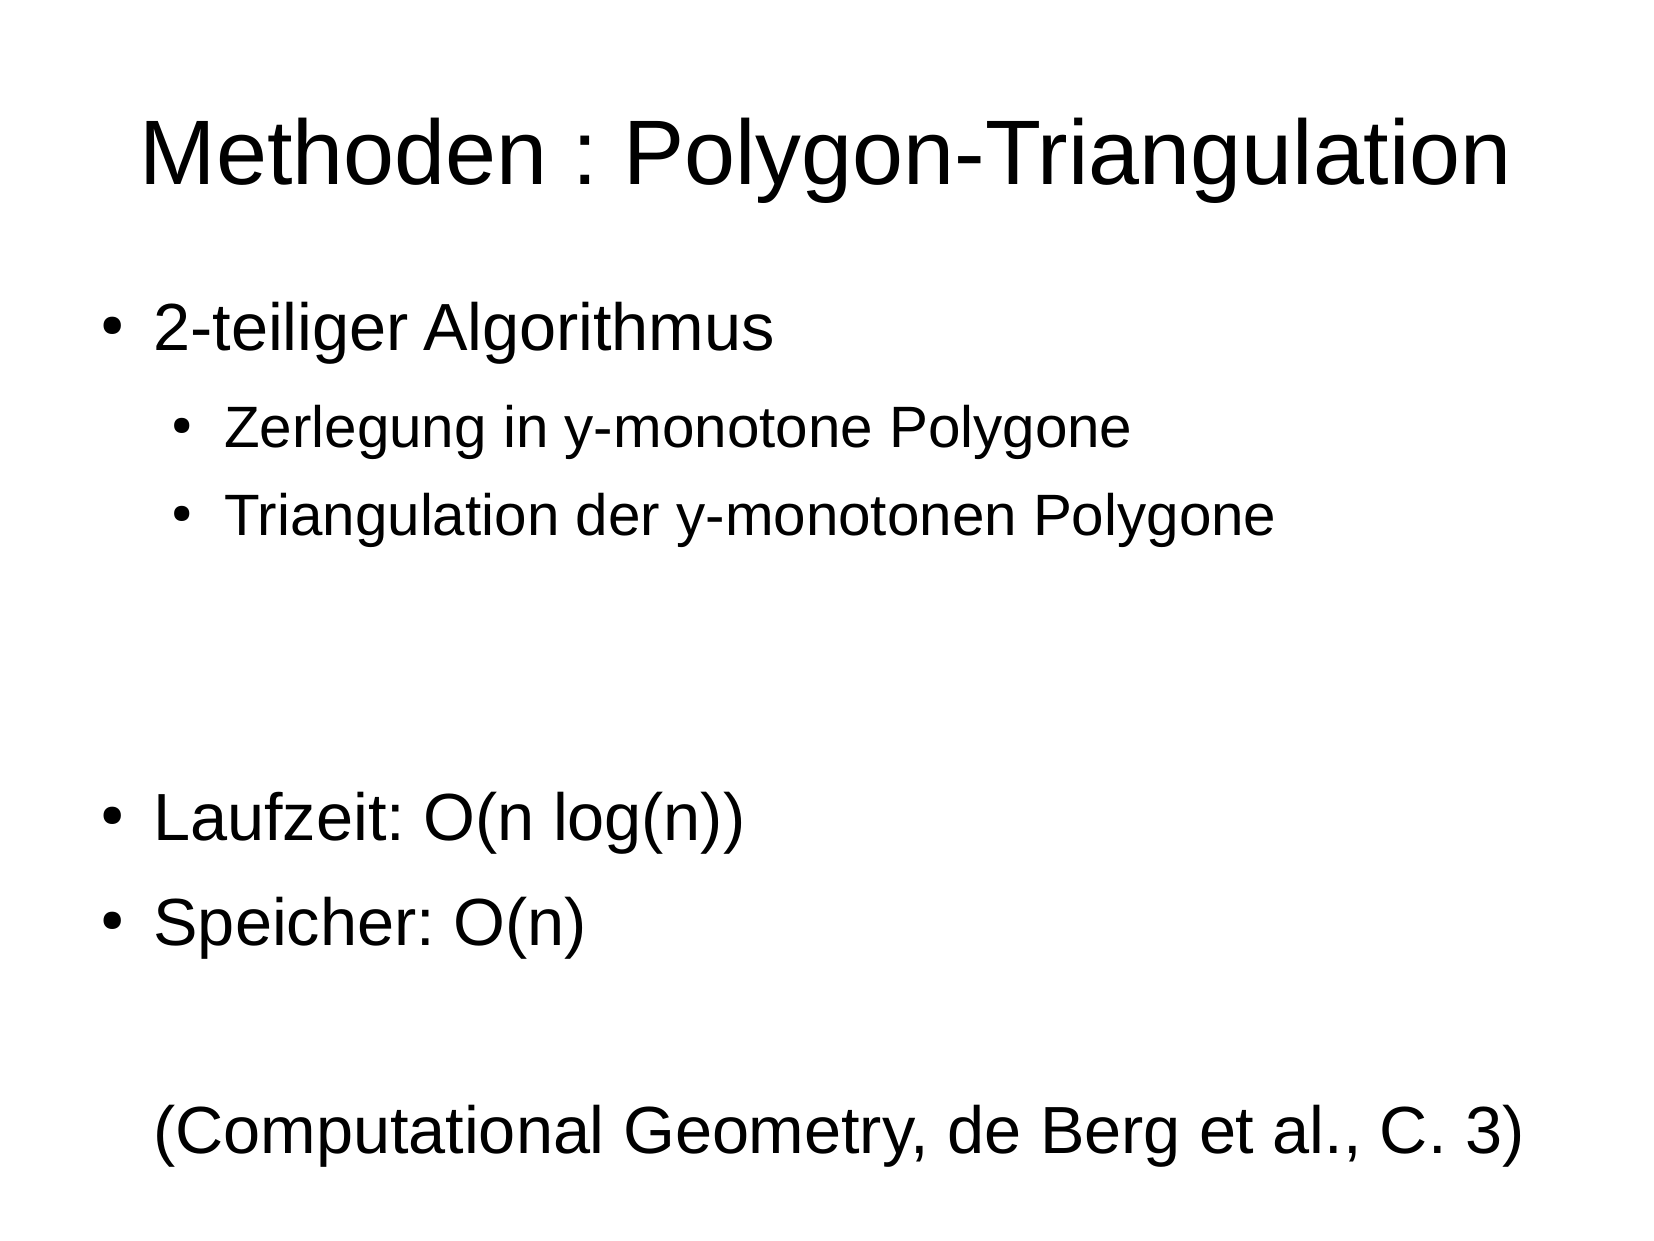

# Methoden : Polygon-Triangulation
2-teiliger Algorithmus
Zerlegung in y-monotone Polygone
Triangulation der y-monotonen Polygone
Laufzeit: O(n log(n))
Speicher: O(n)
(Computational Geometry, de Berg et al., C. 3)